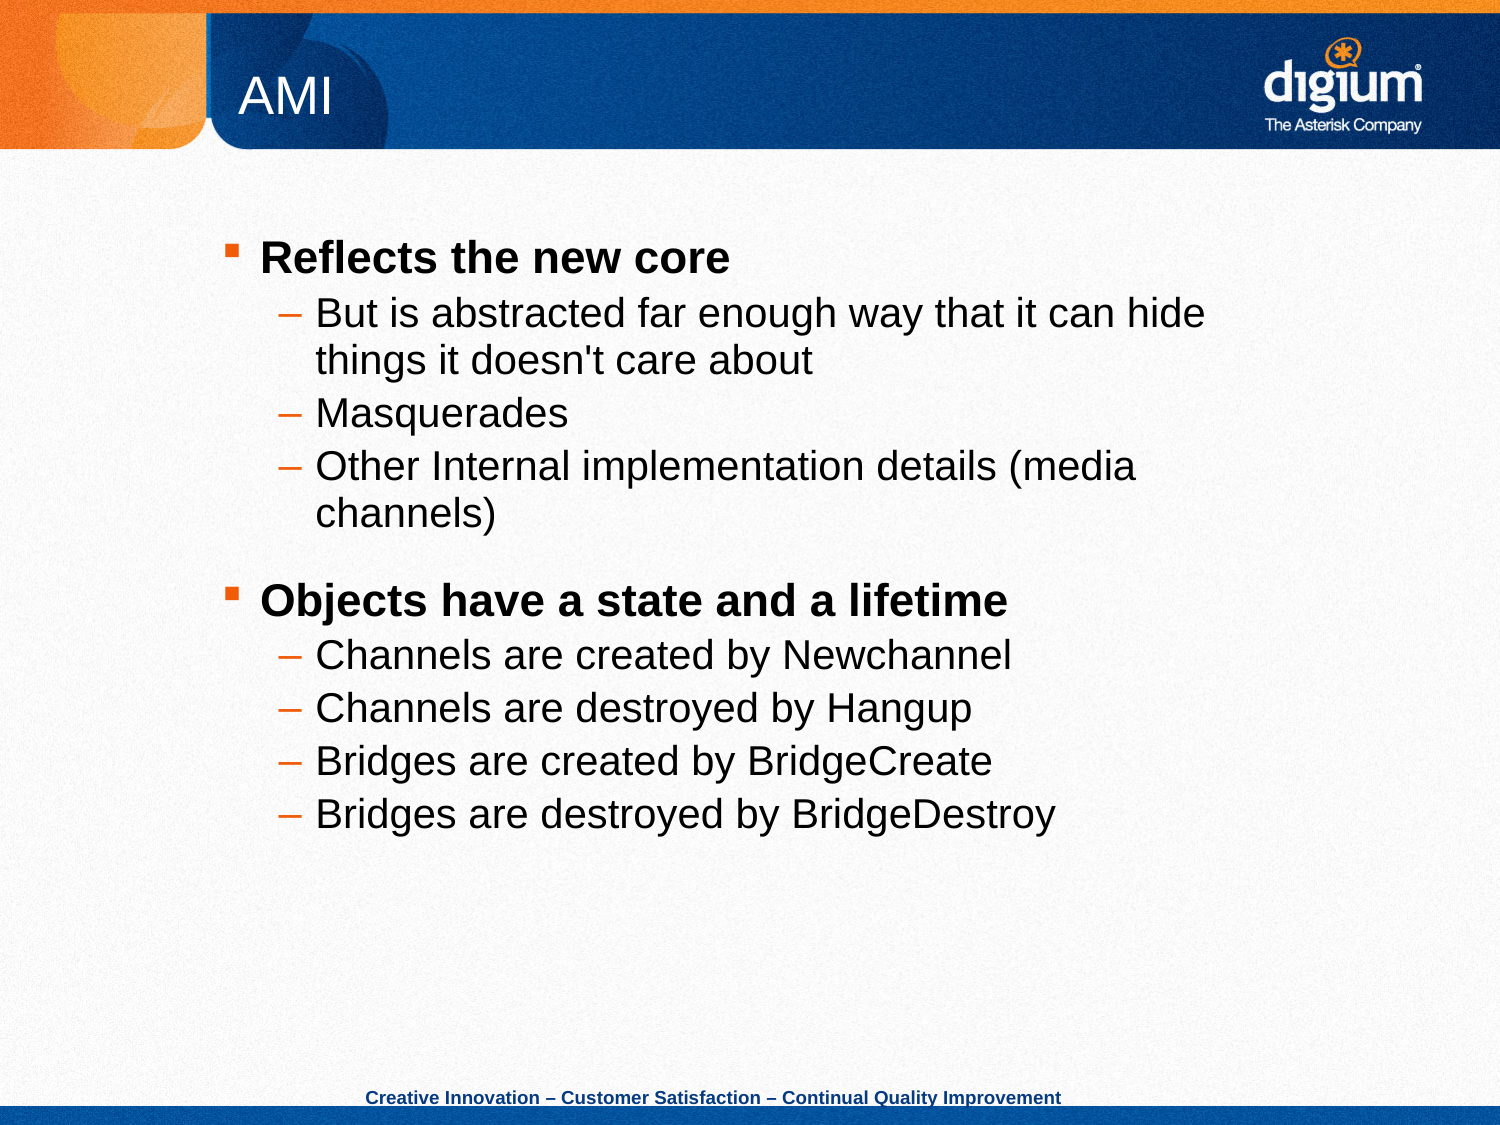

# AMI
Reflects the new core
But is abstracted far enough way that it can hide things it doesn't care about
Masquerades
Other Internal implementation details (media channels)
Objects have a state and a lifetime
Channels are created by Newchannel
Channels are destroyed by Hangup
Bridges are created by BridgeCreate
Bridges are destroyed by BridgeDestroy